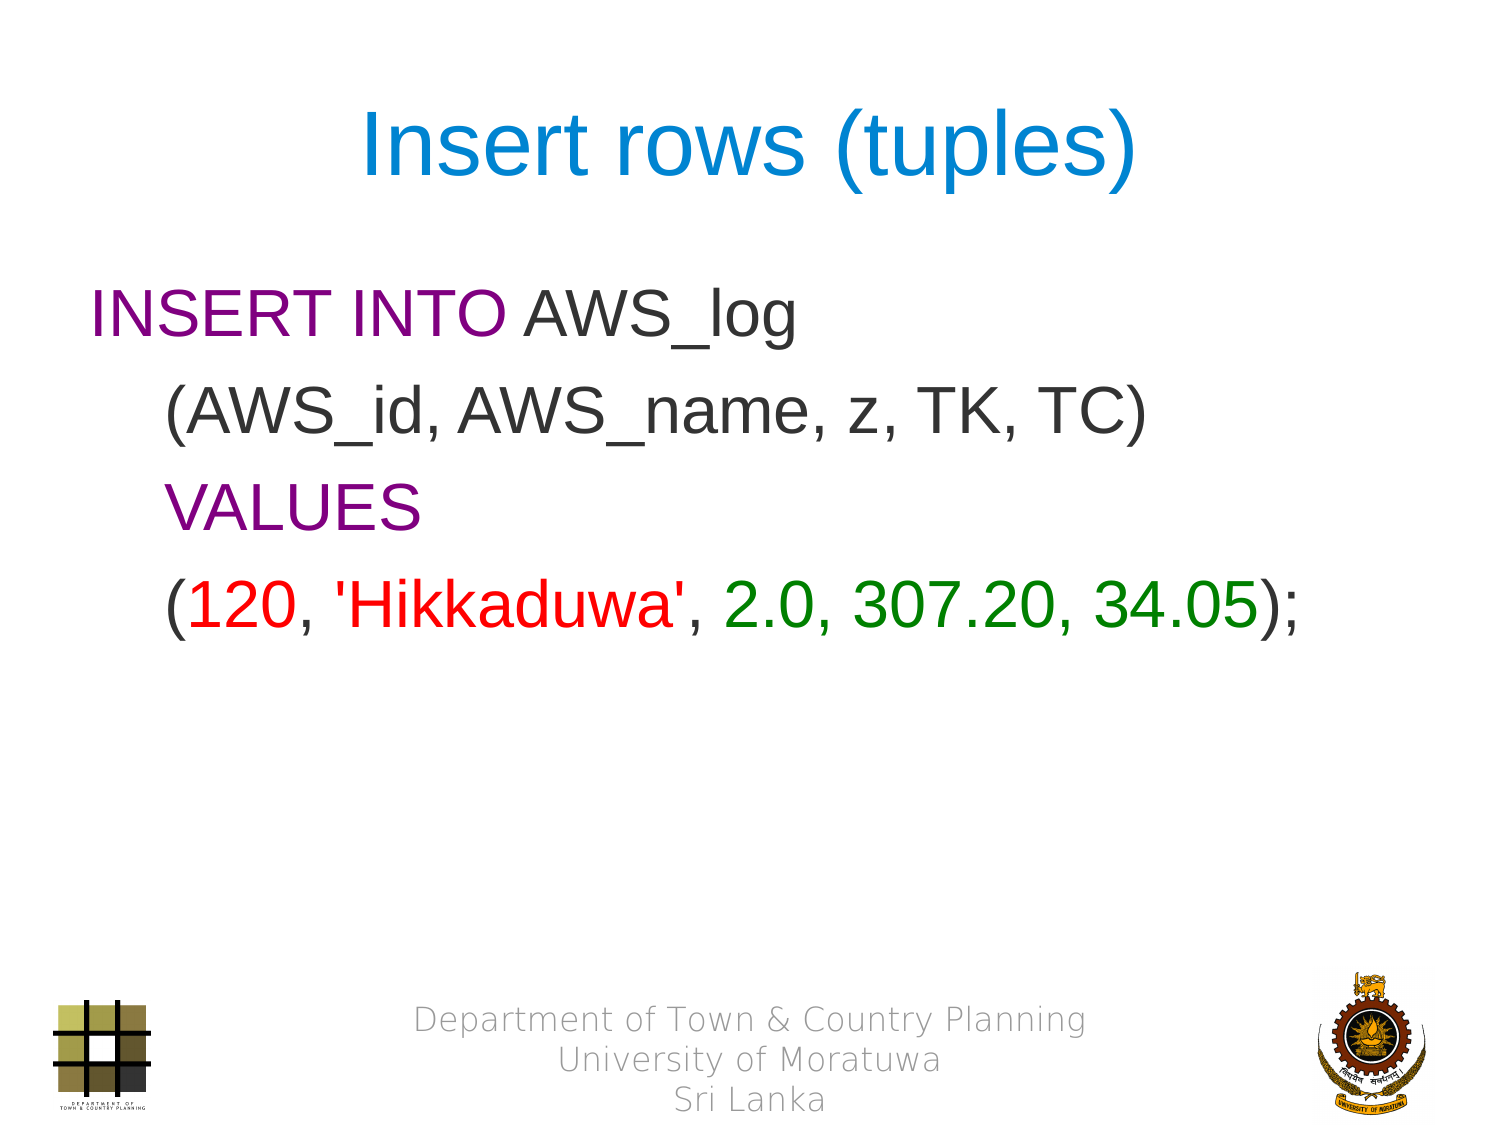

# Insert rows (tuples)
INSERT INTO AWS_log
 (AWS_id, AWS_name, z, TK, TC)
 VALUES
 (120, 'Hikkaduwa', 2.0, 307.20, 34.05);